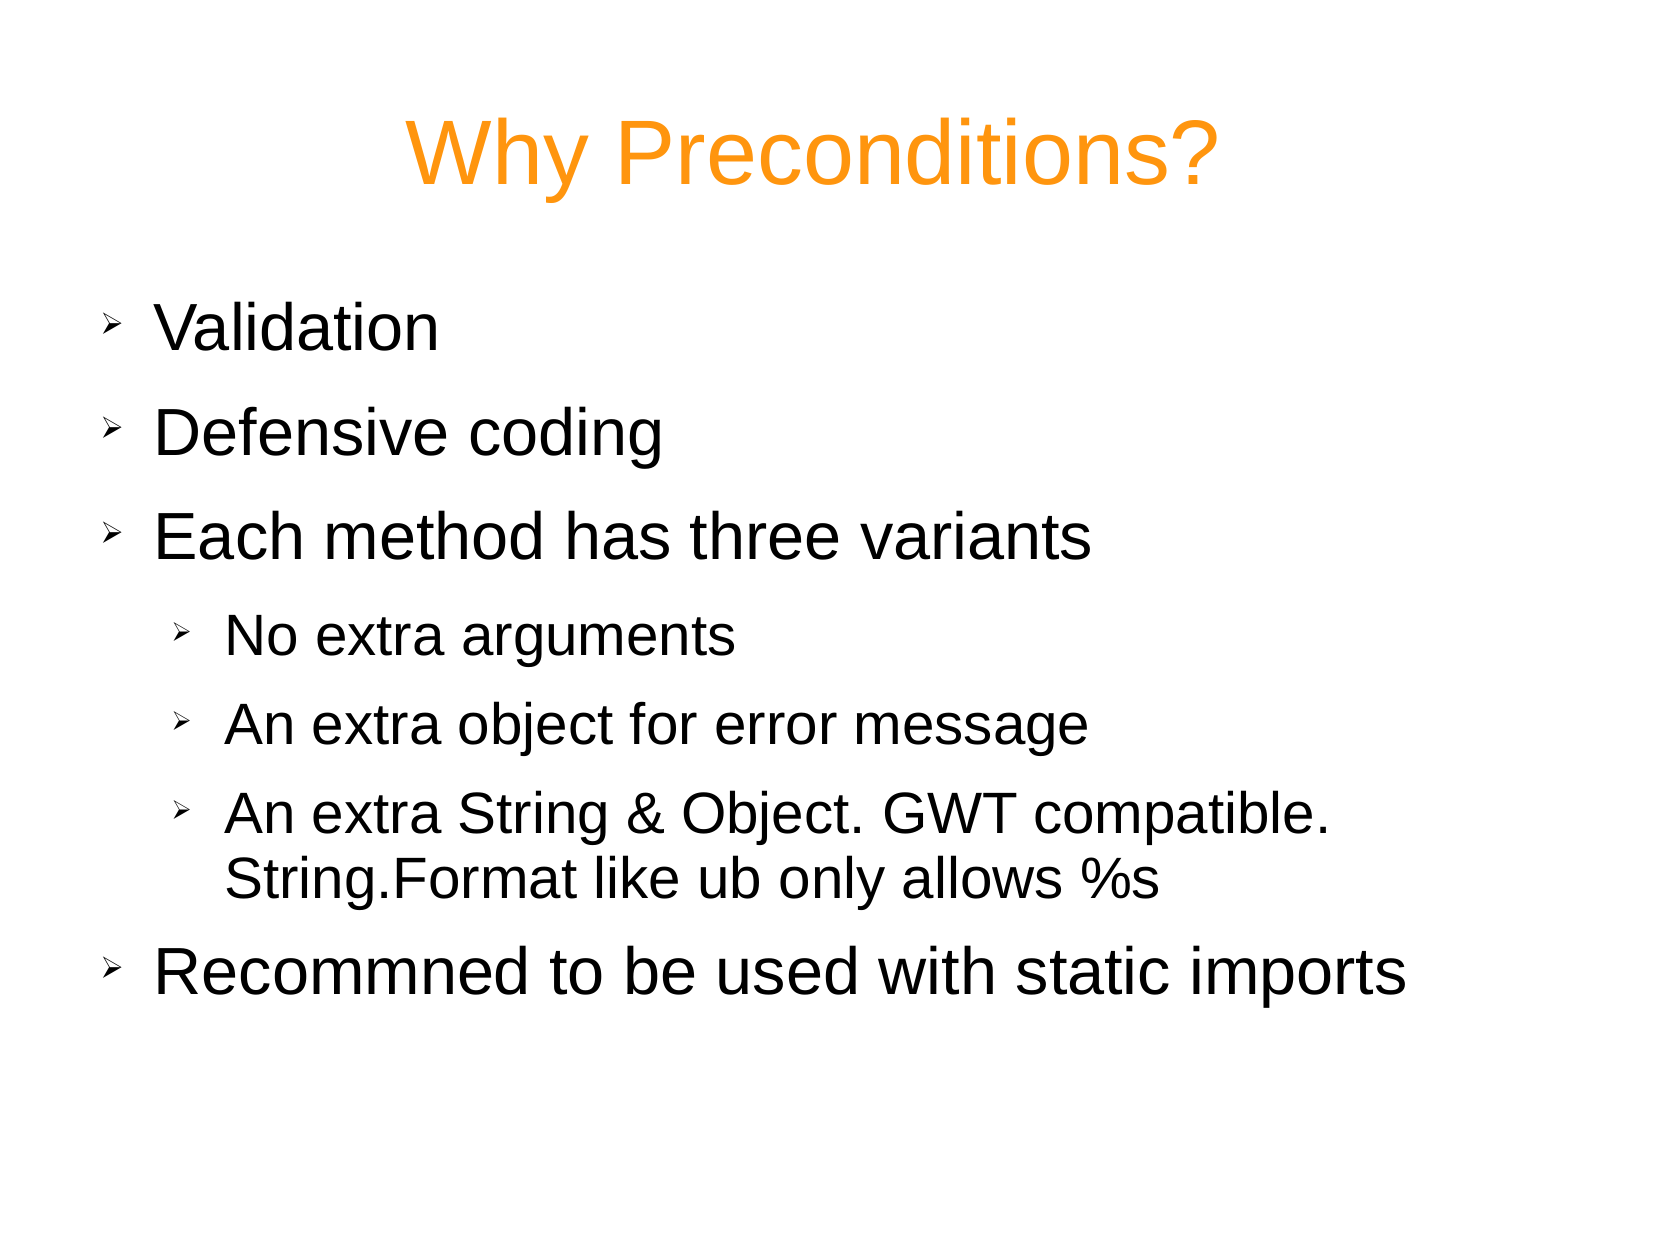

# Why Preconditions?
Validation
Defensive coding
Each method has three variants
No extra arguments
An extra object for error message
An extra String & Object. GWT compatible. String.Format like ub only allows %s
Recommned to be used with static imports